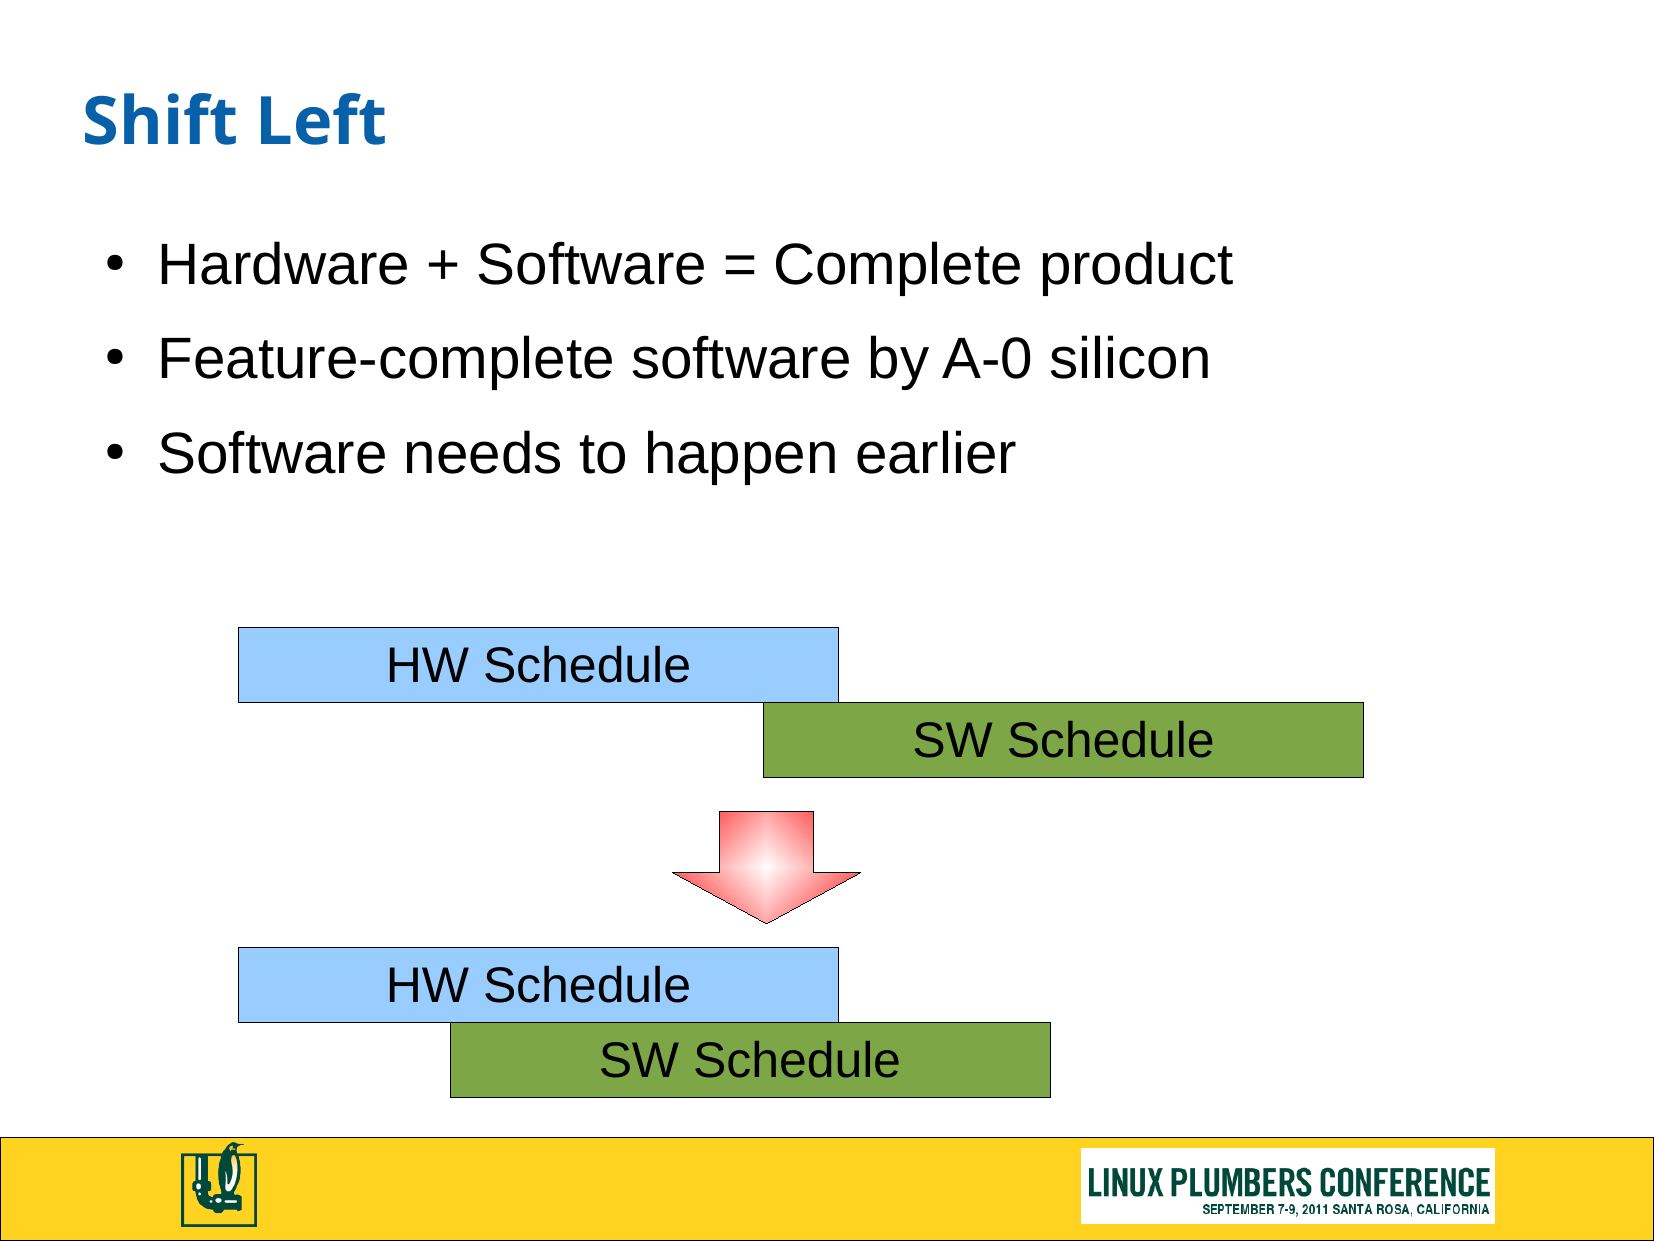

# Shift Left
Hardware + Software = Complete product
Feature-complete software by A-0 silicon
Software needs to happen earlier
HW Schedule
SW Schedule
HW Schedule
SW Schedule
5